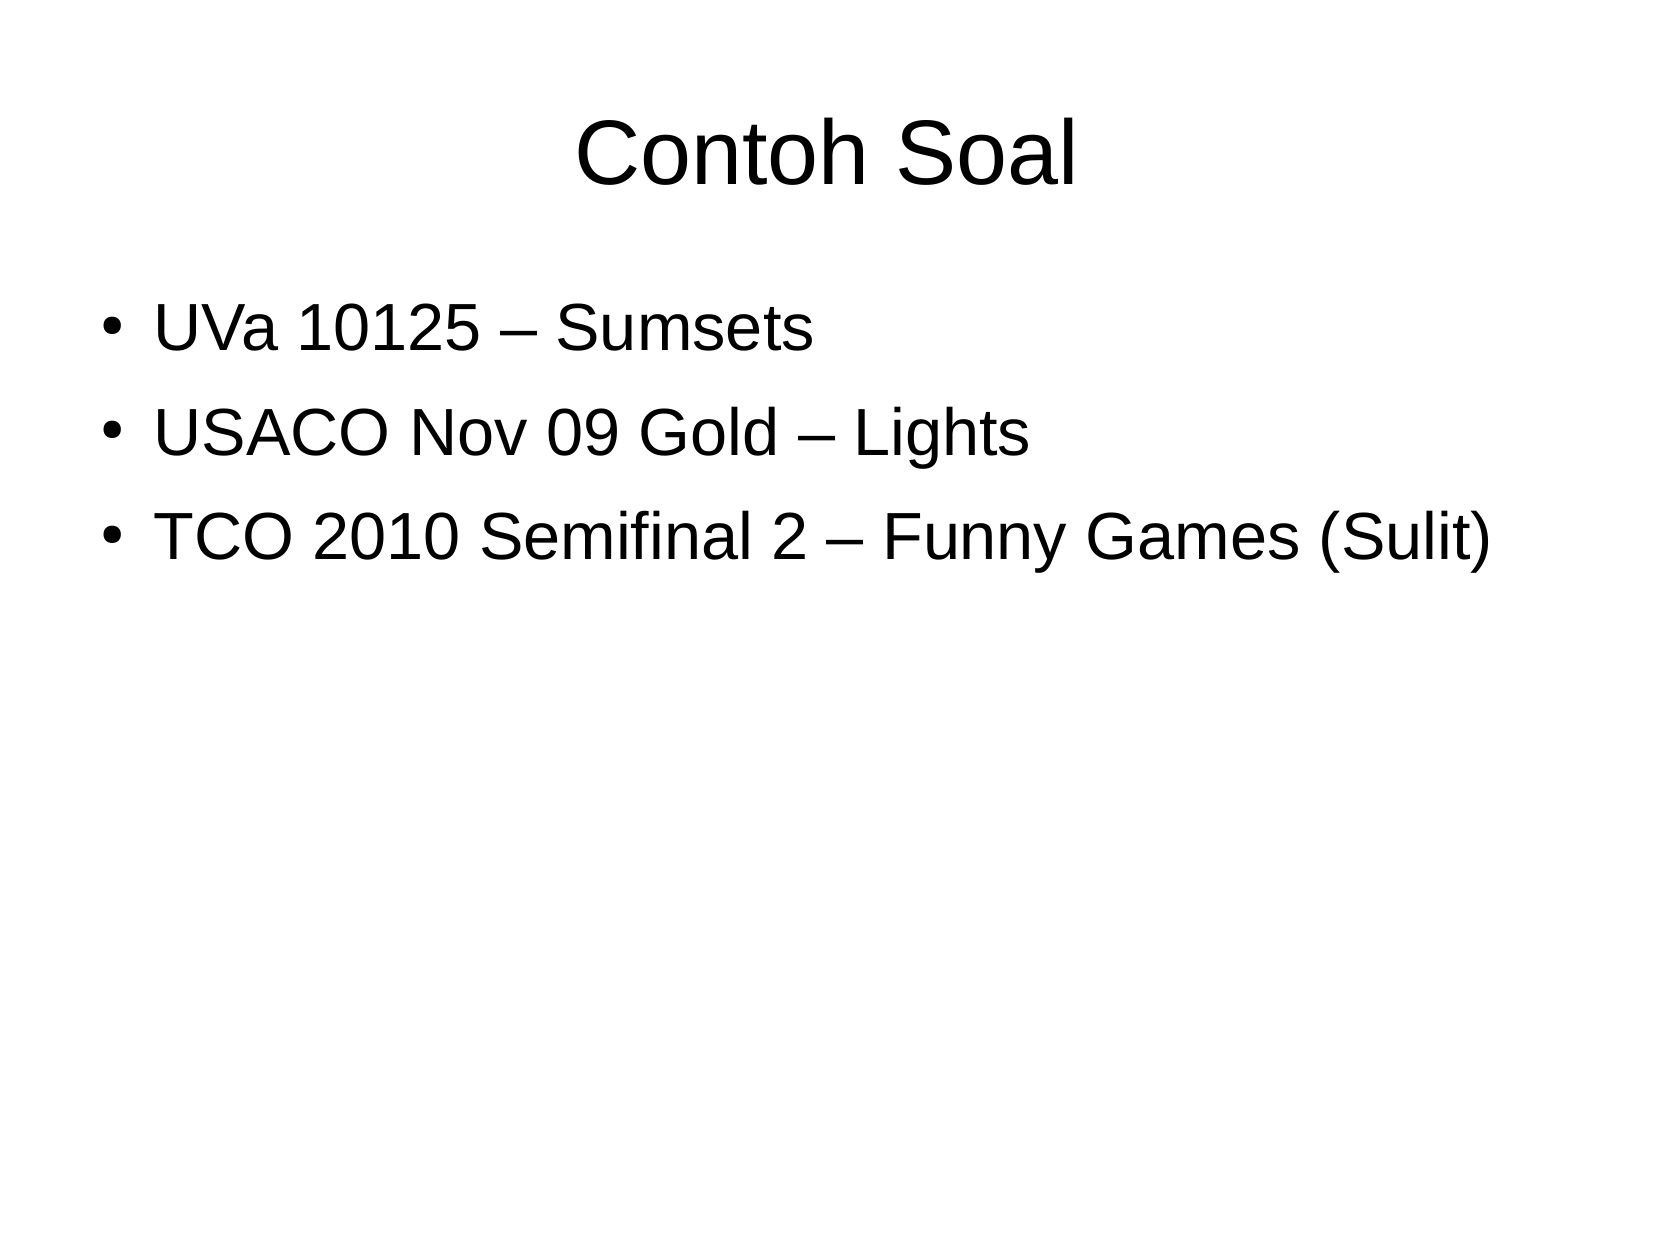

# Contoh Soal
UVa 10125 – Sumsets
USACO Nov 09 Gold – Lights
TCO 2010 Semifinal 2 – Funny Games (Sulit)